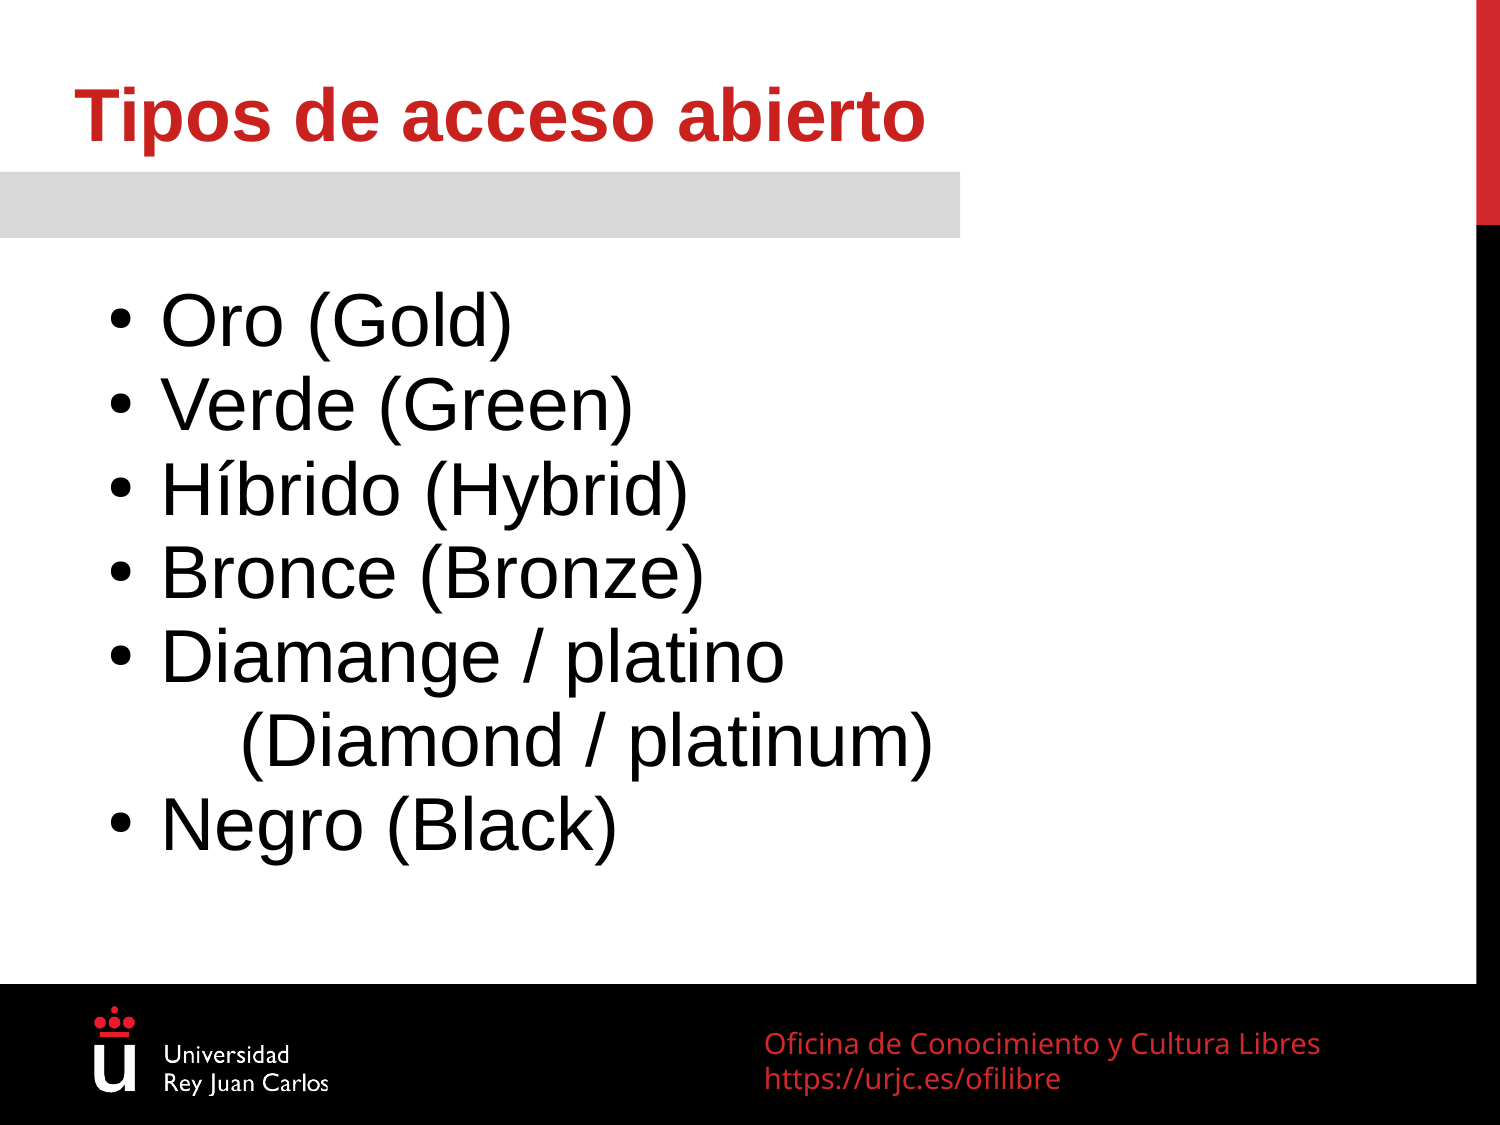

#
Tipos de acceso abierto
Oro (Gold)
Verde (Green)
Híbrido (Hybrid)
Bronce (Bronze)
Diamange / platino
		(Diamond / platinum)
Negro (Black)
Oficina de Conocimiento y Cultura Libres
https://urjc.es/ofilibre